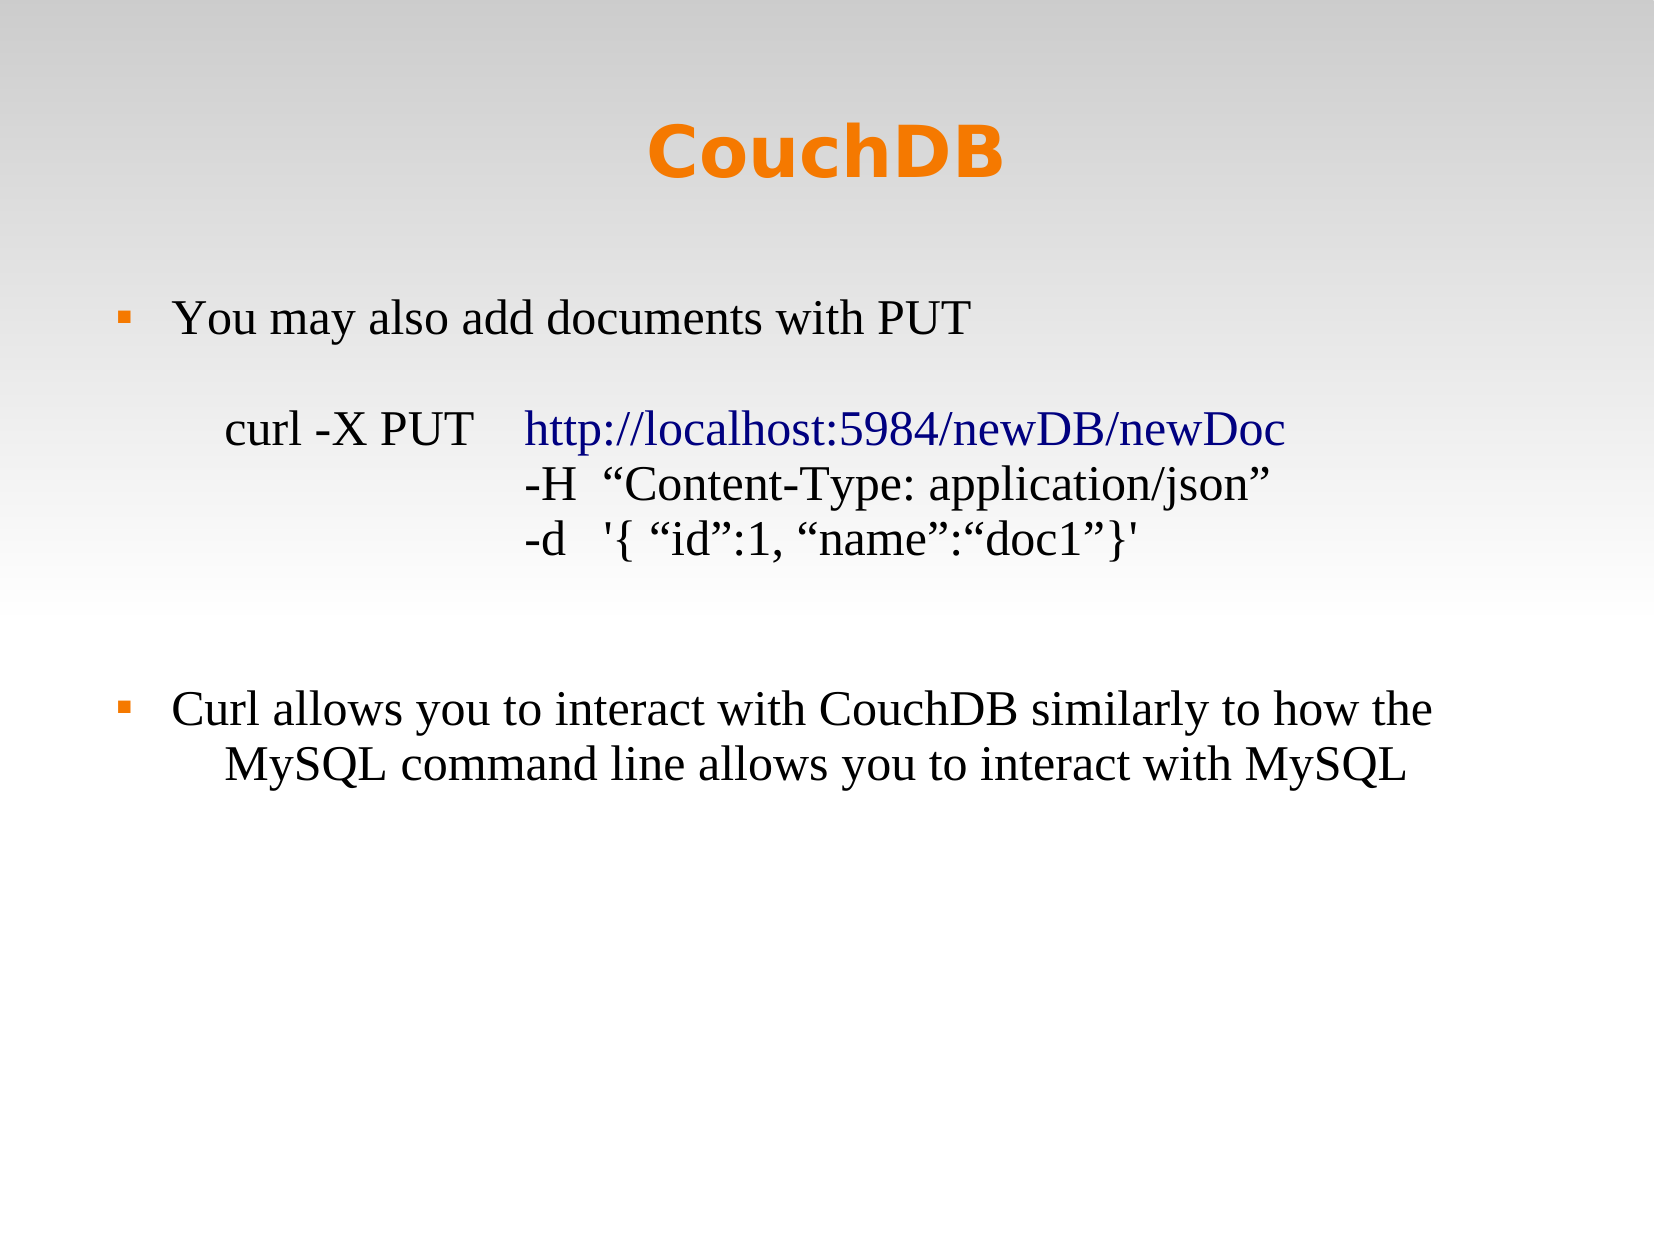

# CouchDB
You may also add documents with PUT
curl -X PUT 	http://localhost:5984/newDB/newDoc
 				-H “Content-Type: application/json”
				-d '{ “id”:1, “name”:“doc1”}'
Curl allows you to interact with CouchDB similarly to how the MySQL command line allows you to interact with MySQL